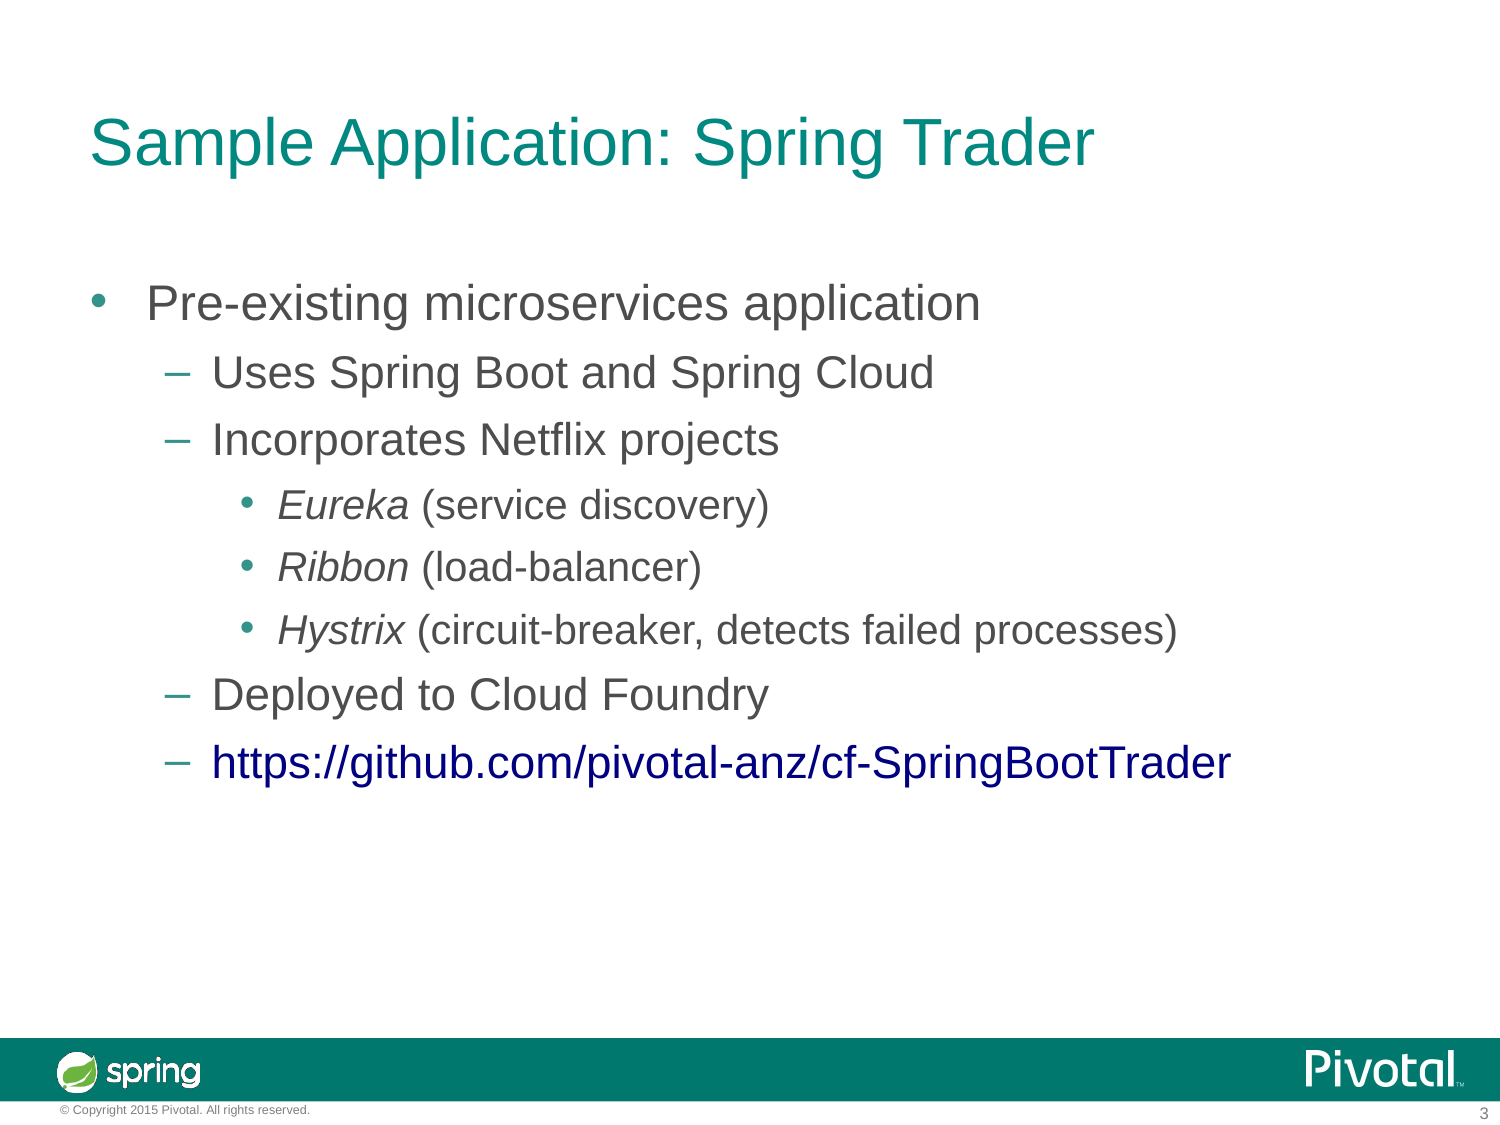

# Sample Application: Spring Trader
Pre-existing microservices application
Uses Spring Boot and Spring Cloud
Incorporates Netflix projects
Eureka (service discovery)
Ribbon (load-balancer)
Hystrix (circuit-breaker, detects failed processes)
Deployed to Cloud Foundry
https://github.com/pivotal-anz/cf-SpringBootTrader